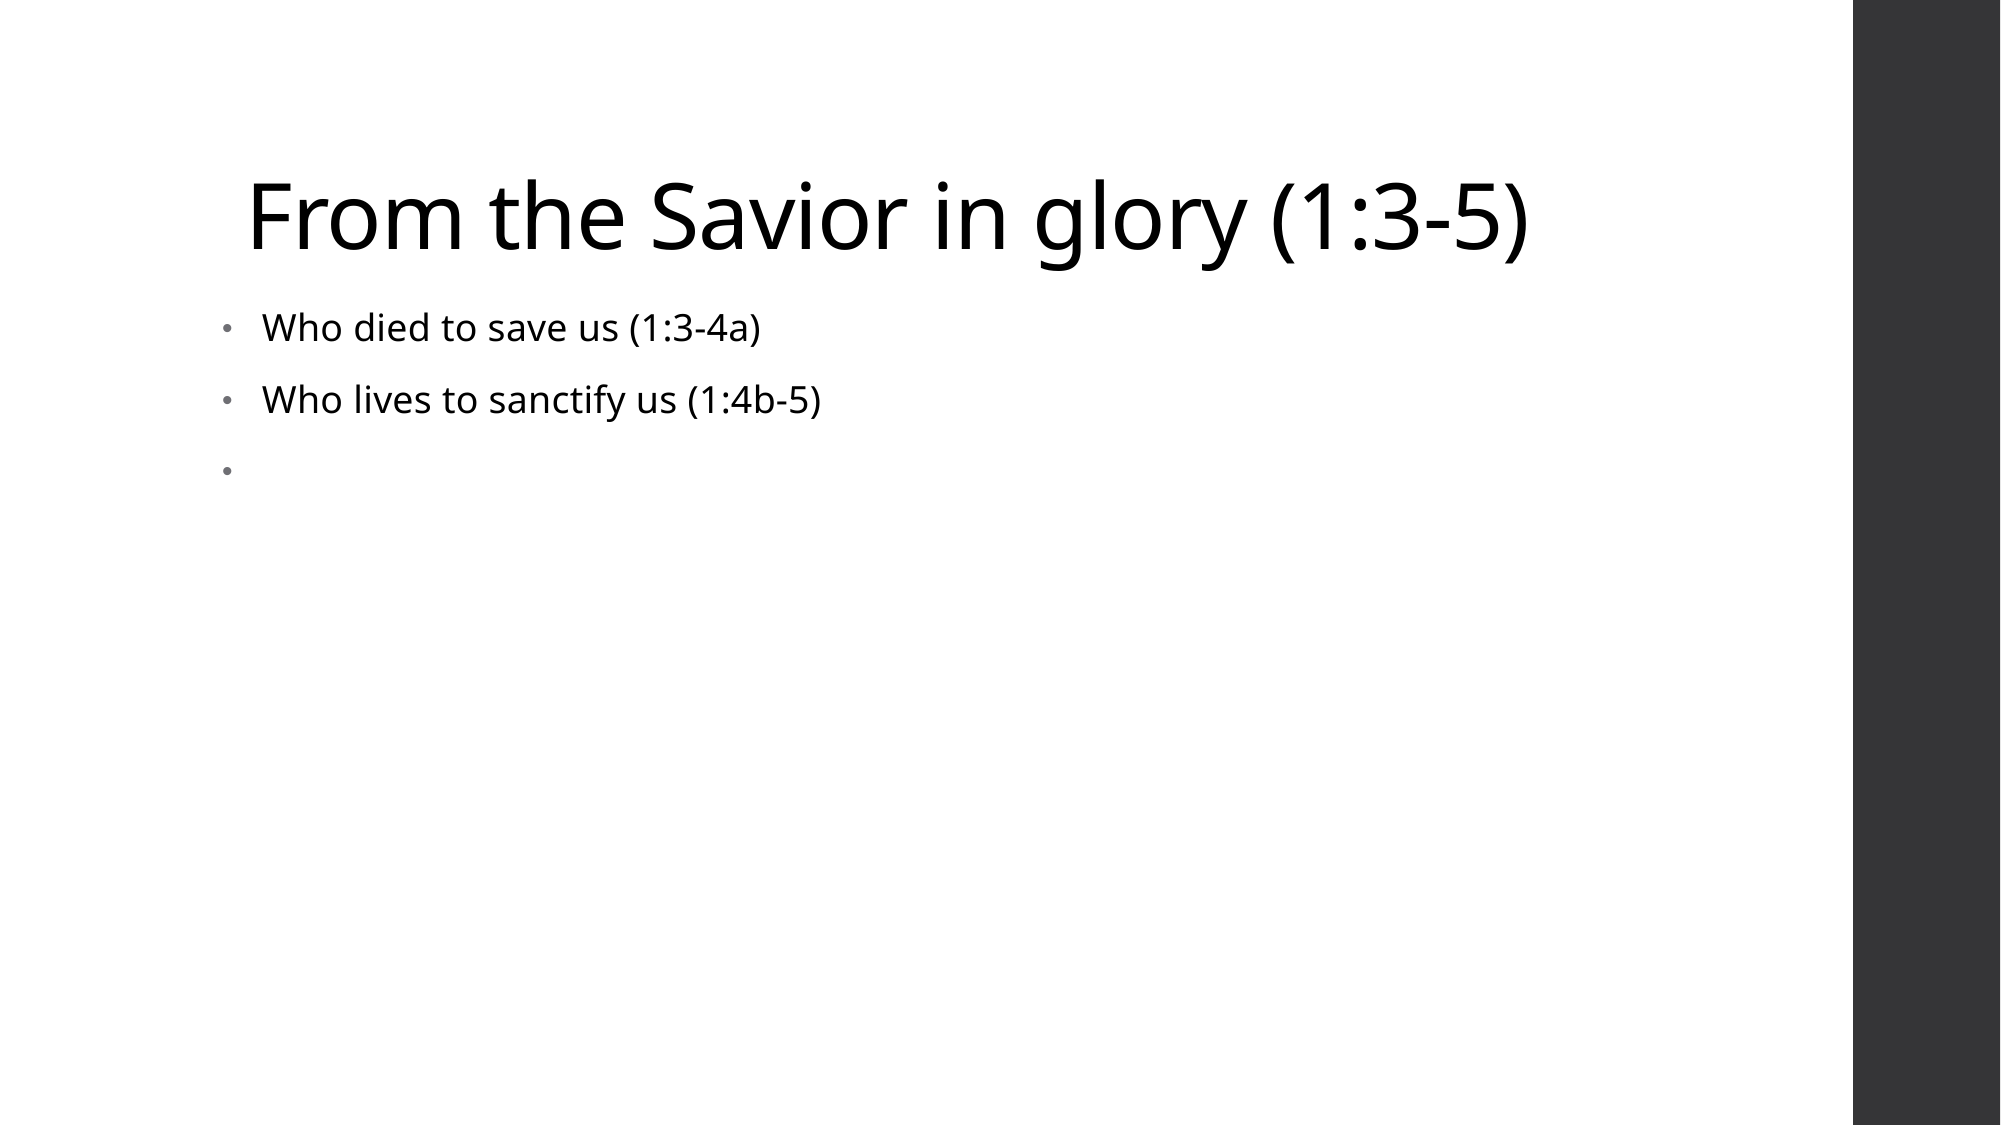

# From the Savior in glory (1:3-5)
 Who died to save us (1:3-4a)
 Who lives to sanctify us (1:4b-5)